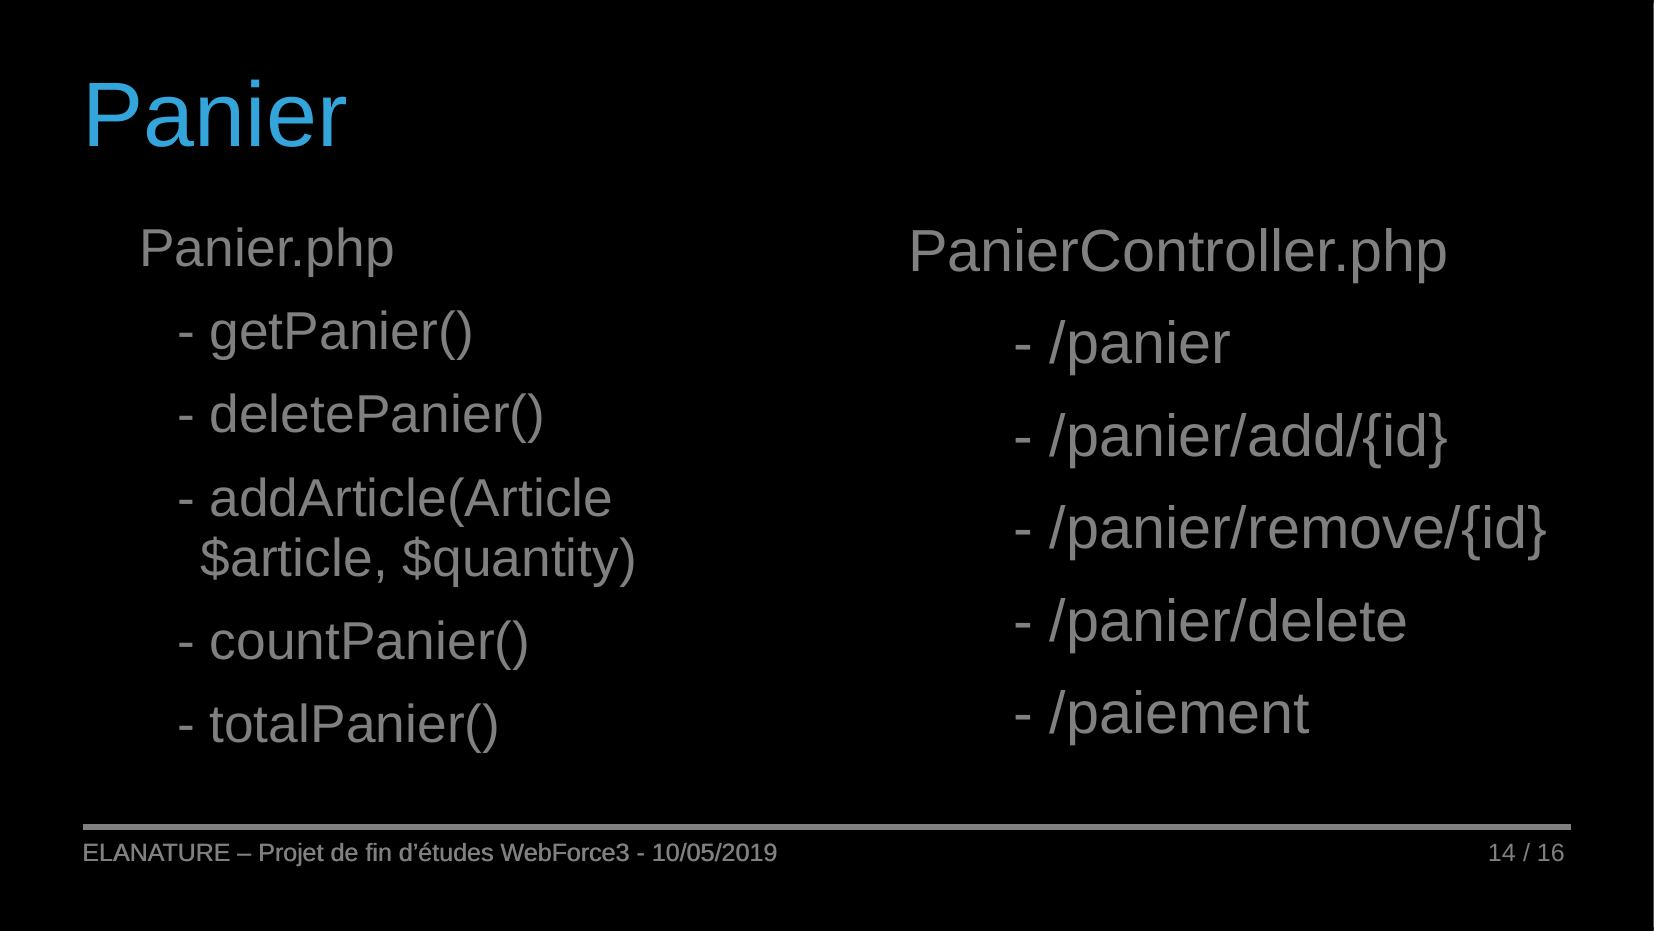

# Panier
Panier.php
- getPanier()
- deletePanier()
- addArticle(Article $article, $quantity)
- countPanier()
- totalPanier()
PanierController.php
- /panier
- /panier/add/{id}
- /panier/remove/{id}
- /panier/delete
- /paiement